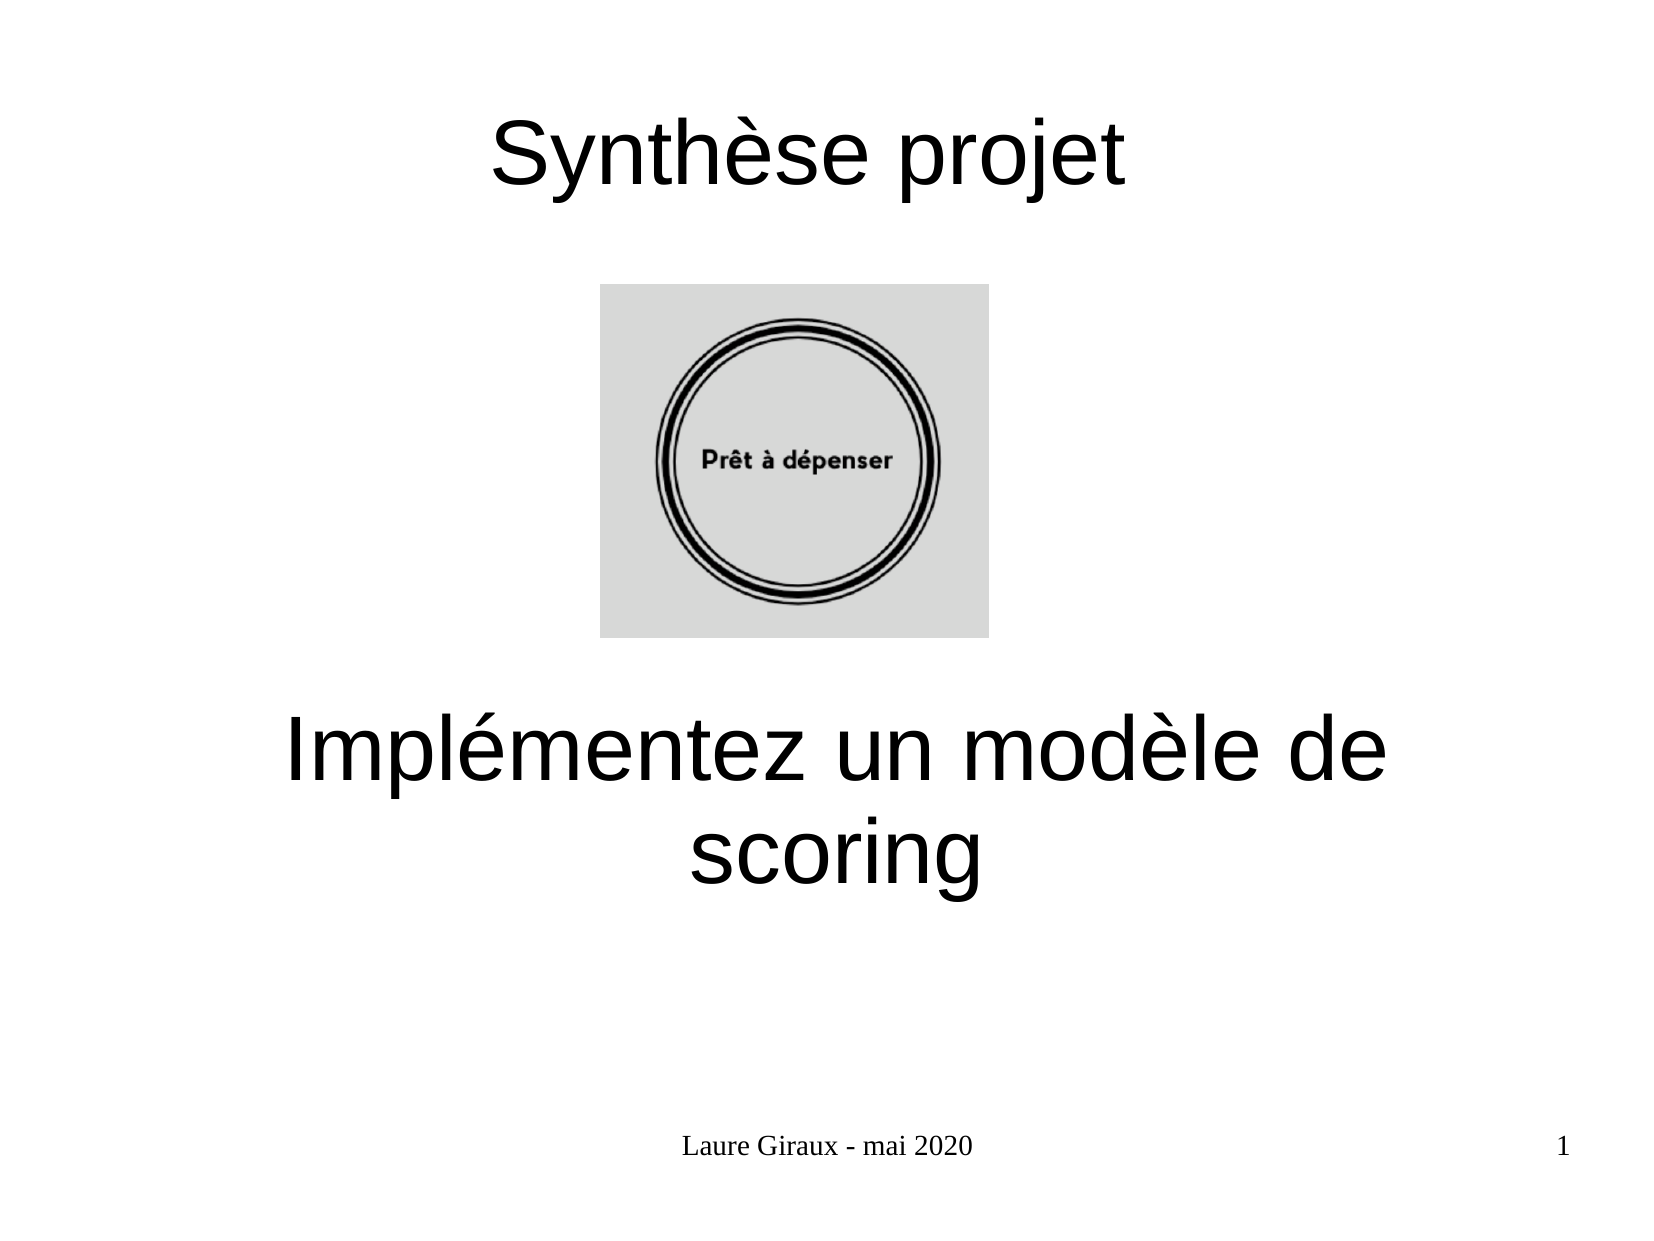

# Synthèse projet
Implémentez un modèle de scoring
Laure Giraux - mai 2020
1